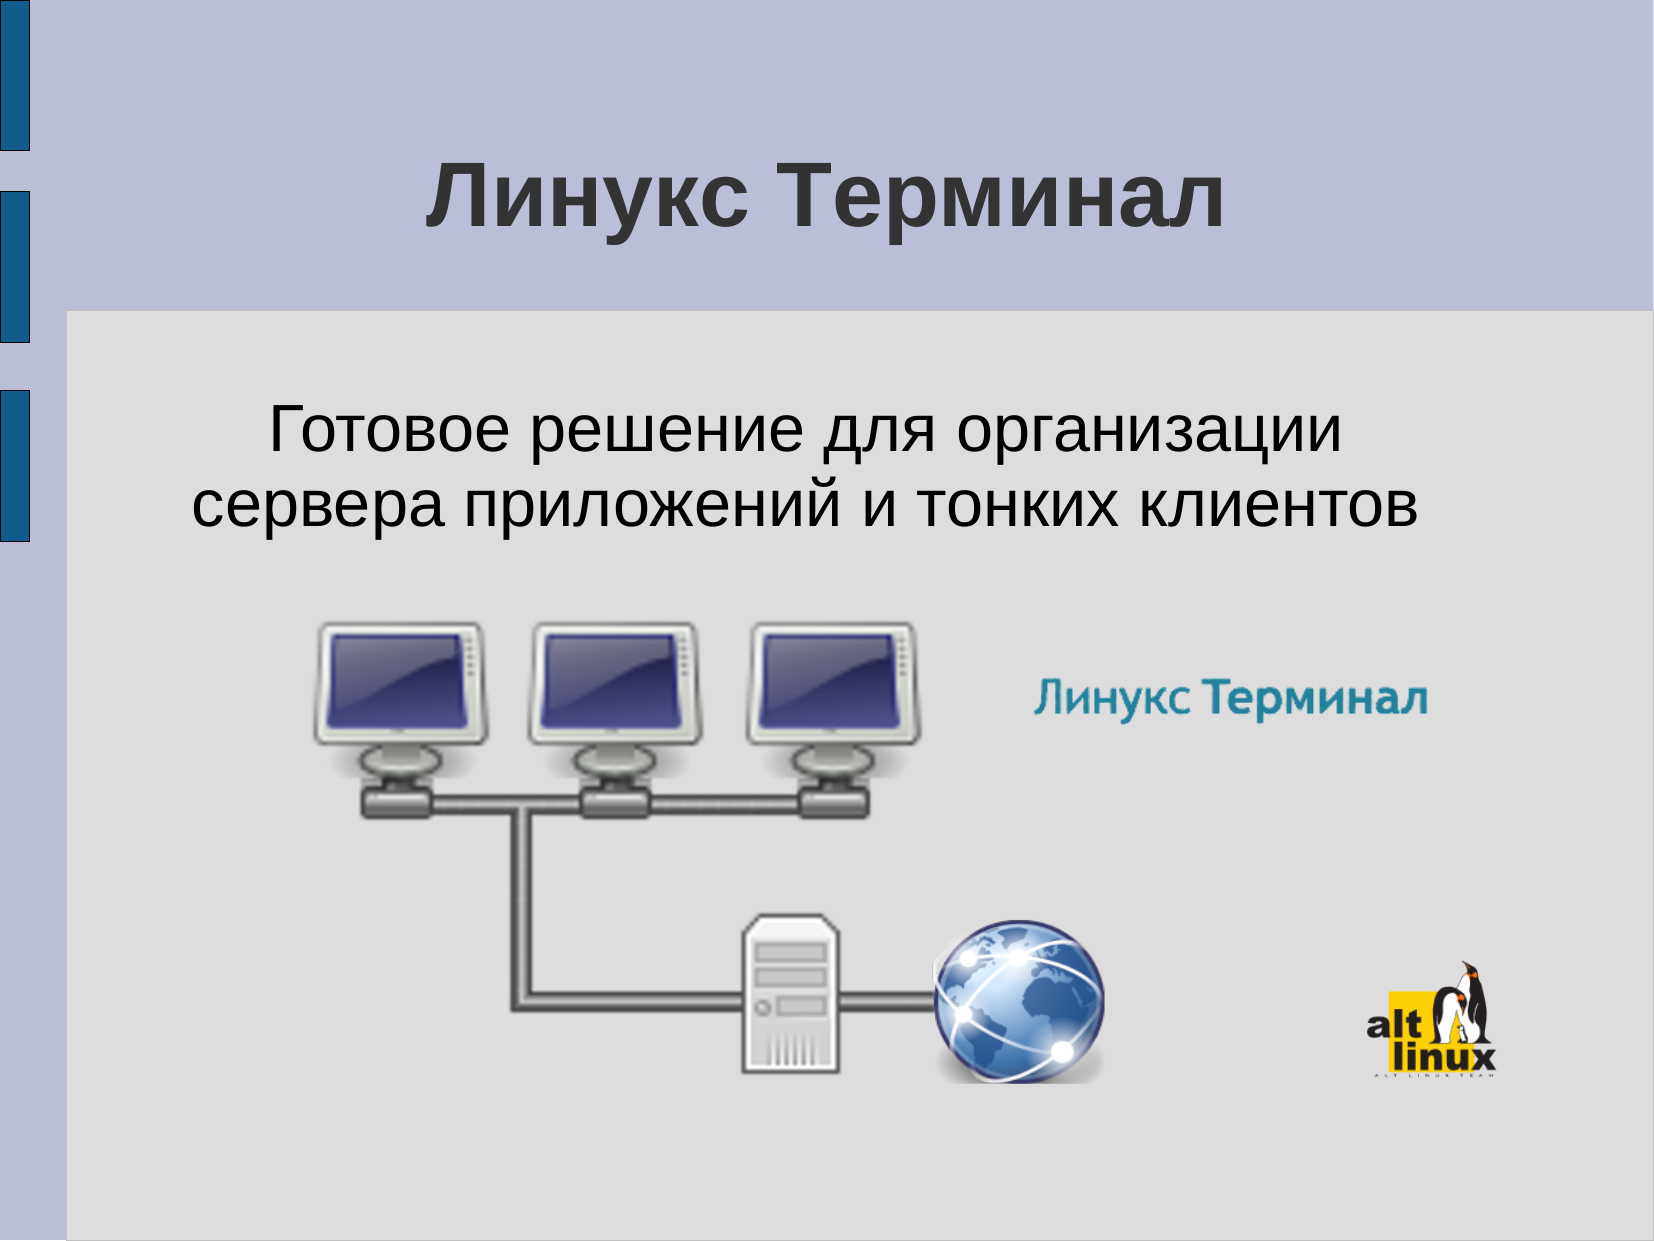

# Линукс Терминал
Готовое решение для организации сервера приложений и тонких клиентов
\